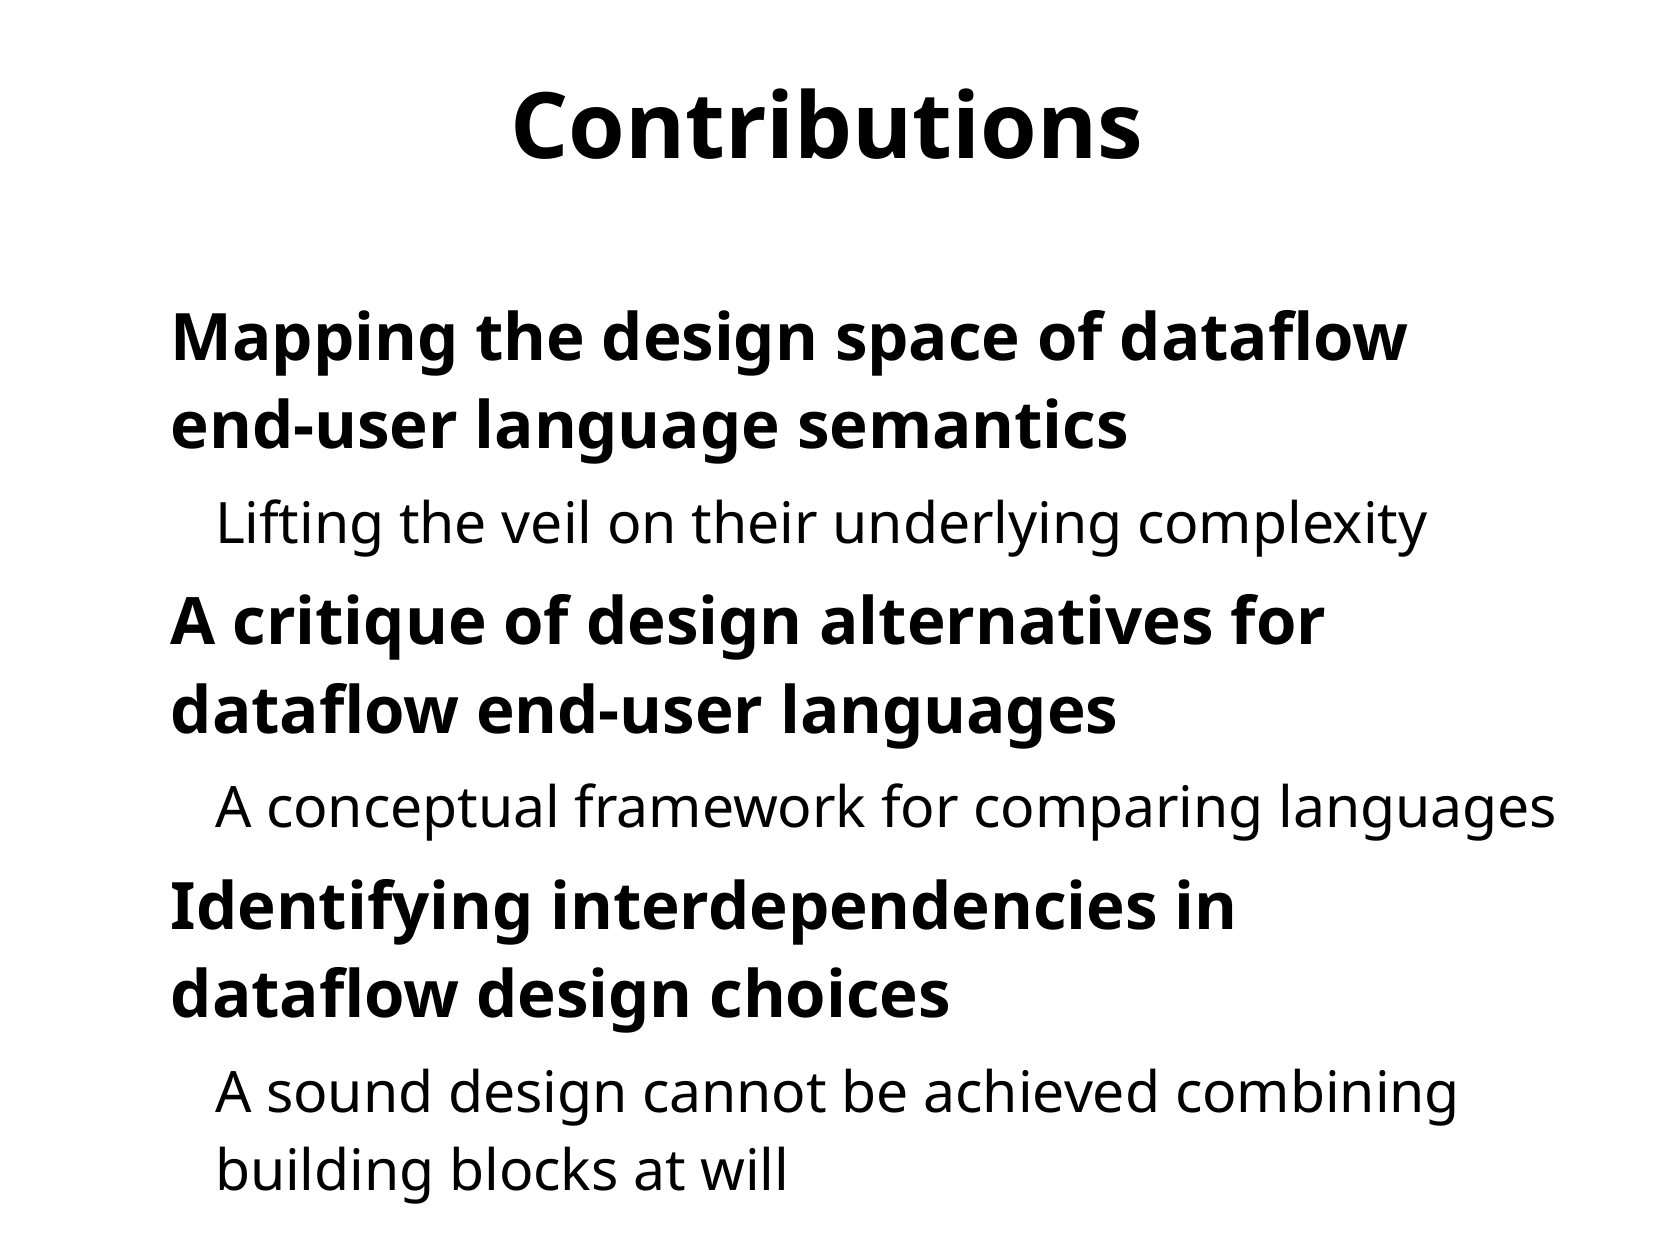

# Contributions
Mapping the design space of dataflow
end-user language semantics
Lifting the veil on their underlying complexity
A critique of design alternatives for
dataflow end-user languages
A conceptual framework for comparing languages
Identifying interdependencies in
dataflow design choices
A sound design cannot be achieved combining building blocks at will